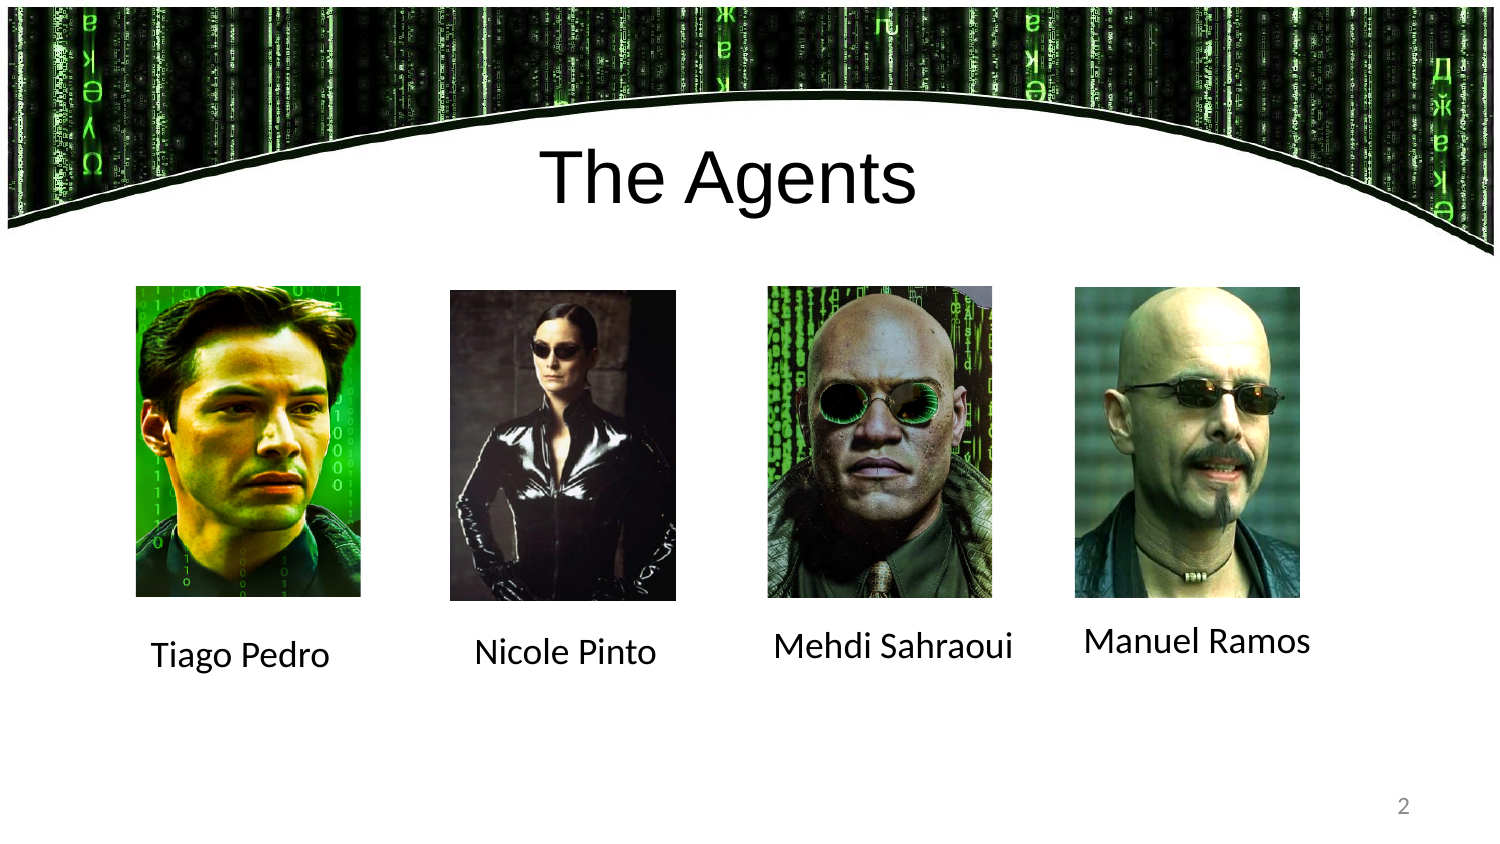

# The Agents
Manuel Ramos
Mehdi Sahraoui
Nicole Pinto
Tiago Pedro